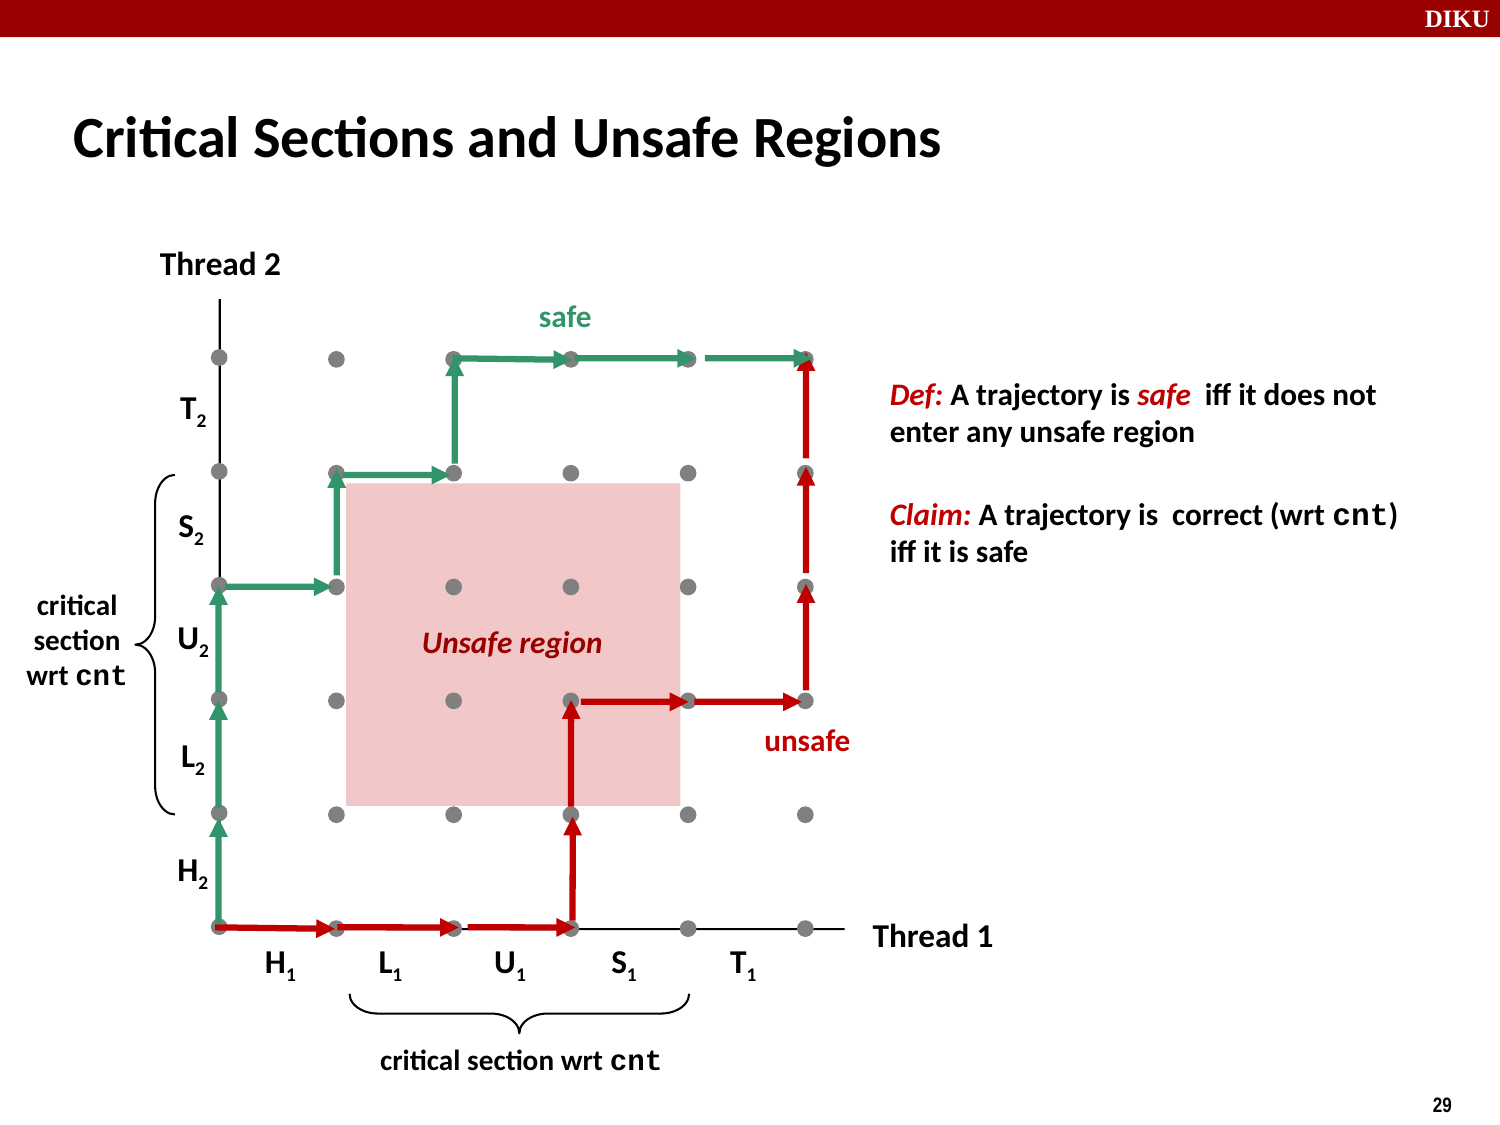

# Critical Sections and Unsafe Regions
Thread 2
safe
Def: A trajectory is safe iff it does not enter any unsafe region
Claim: A trajectory is correct (wrt cnt) iff it is safe
T2
S2
critical section wrt cnt
U2
Unsafe region
unsafe
L2
H2
Thread 1
H1
L1
U1
S1
T1
critical section wrt cnt